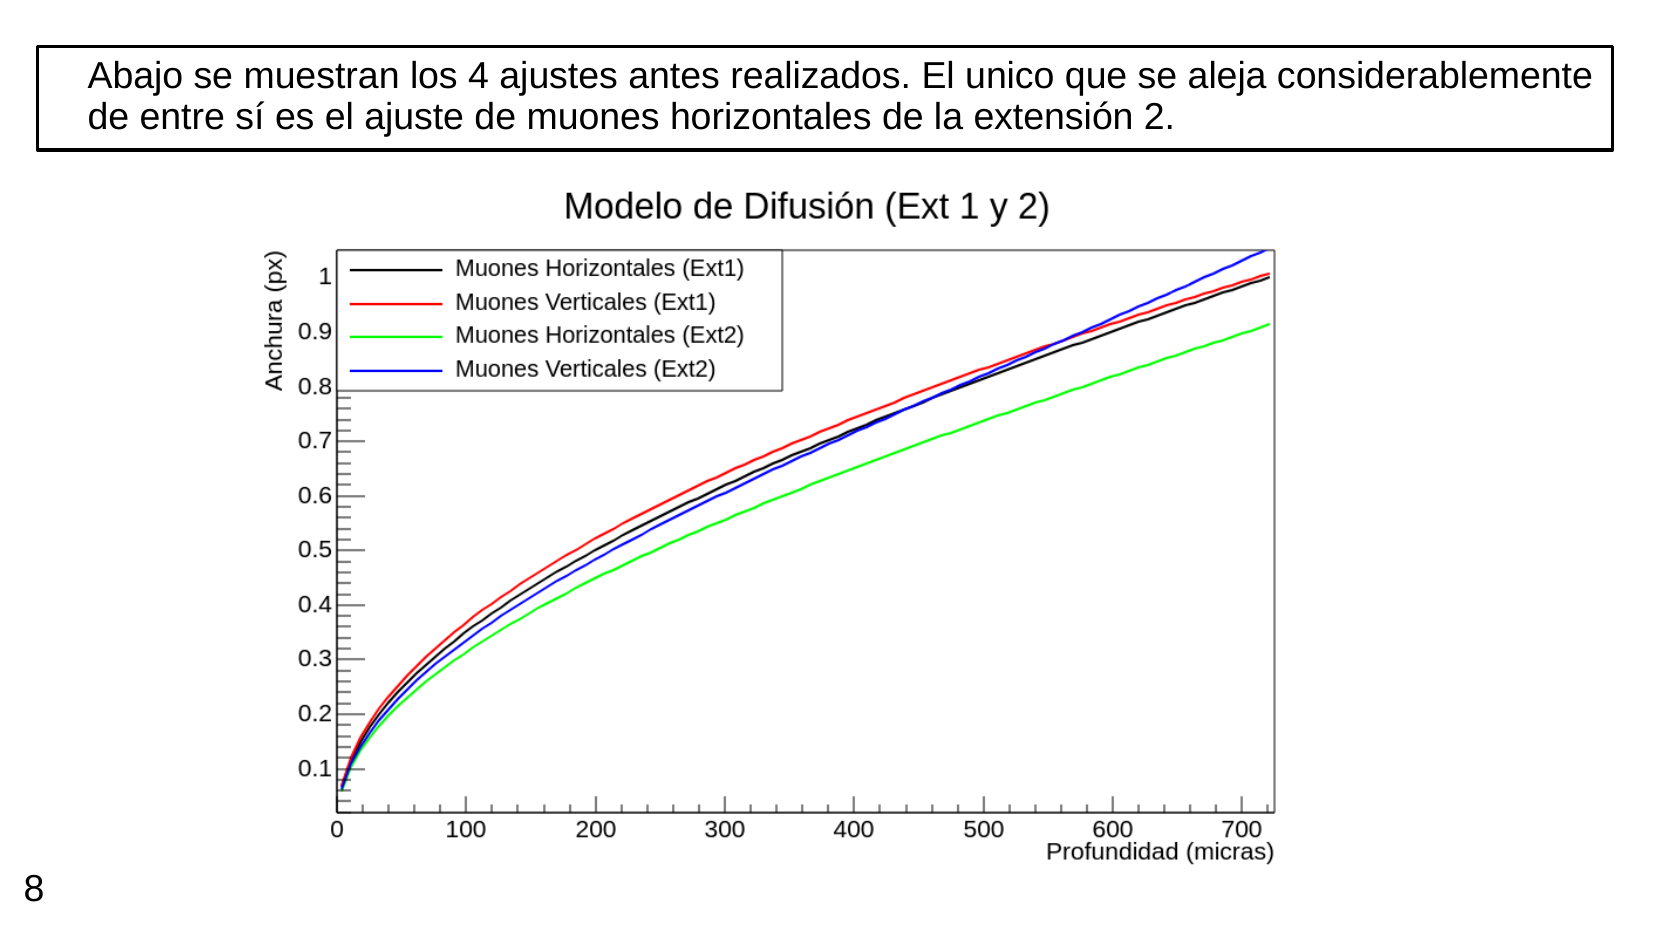

Abajo se muestran los 4 ajustes antes realizados. El unico que se aleja considerablemente de entre sí es el ajuste de muones horizontales de la extensión 2.